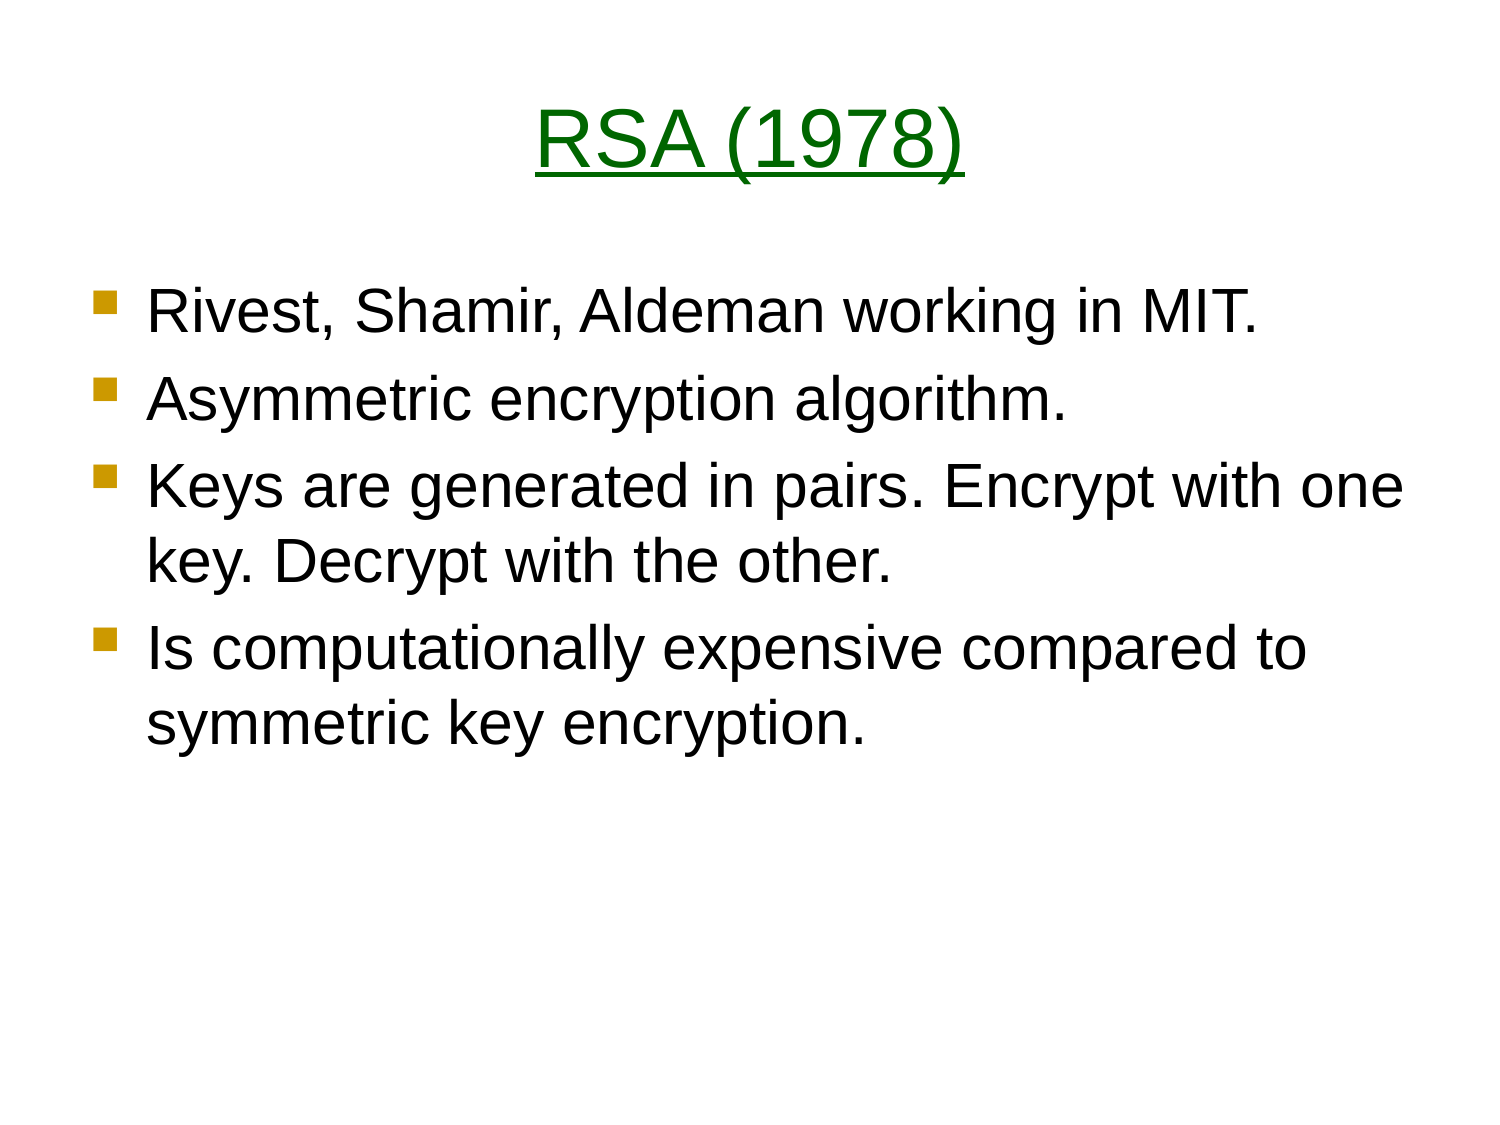

# RSA (1978)
Rivest, Shamir, Aldeman working in MIT.
Asymmetric encryption algorithm.
Keys are generated in pairs. Encrypt with one key. Decrypt with the other.
Is computationally expensive compared to symmetric key encryption.